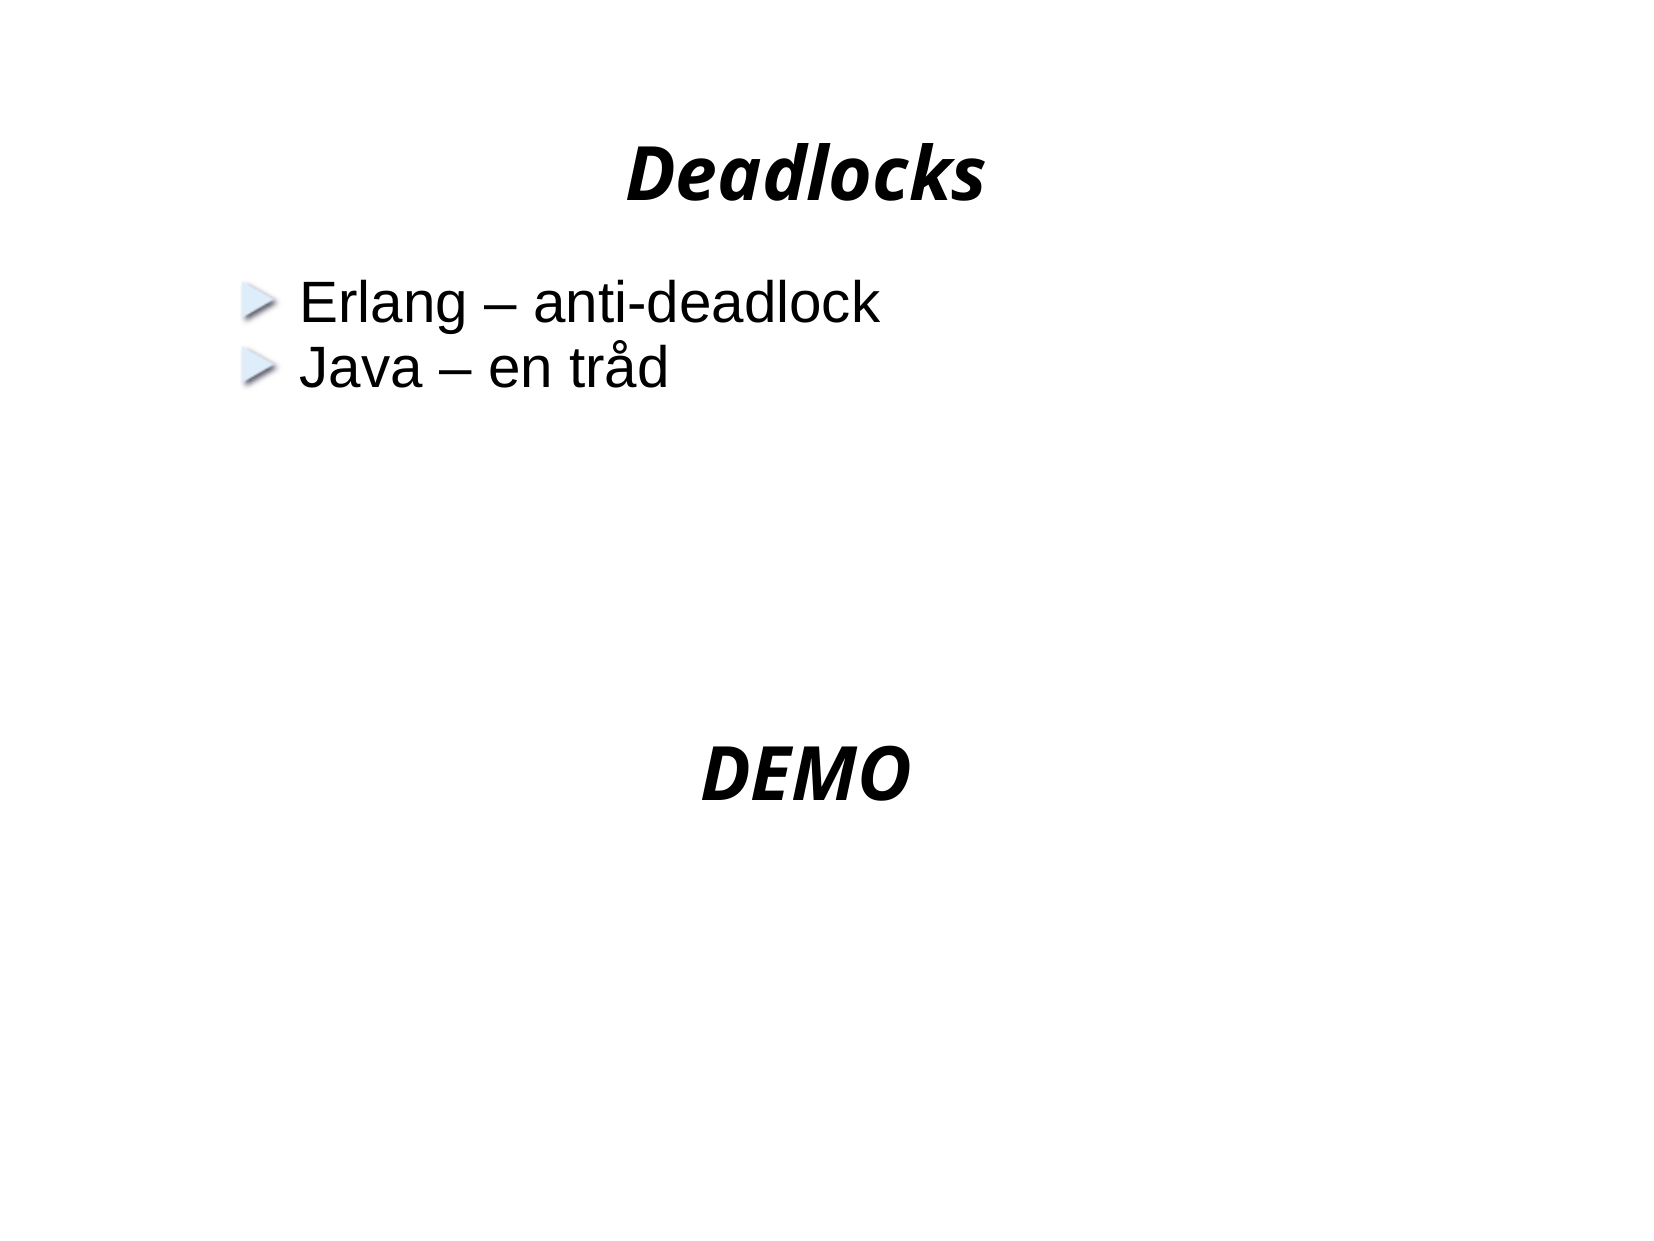

Deadlocks
 Erlang – anti-deadlock
 Java – en tråd
DEMO